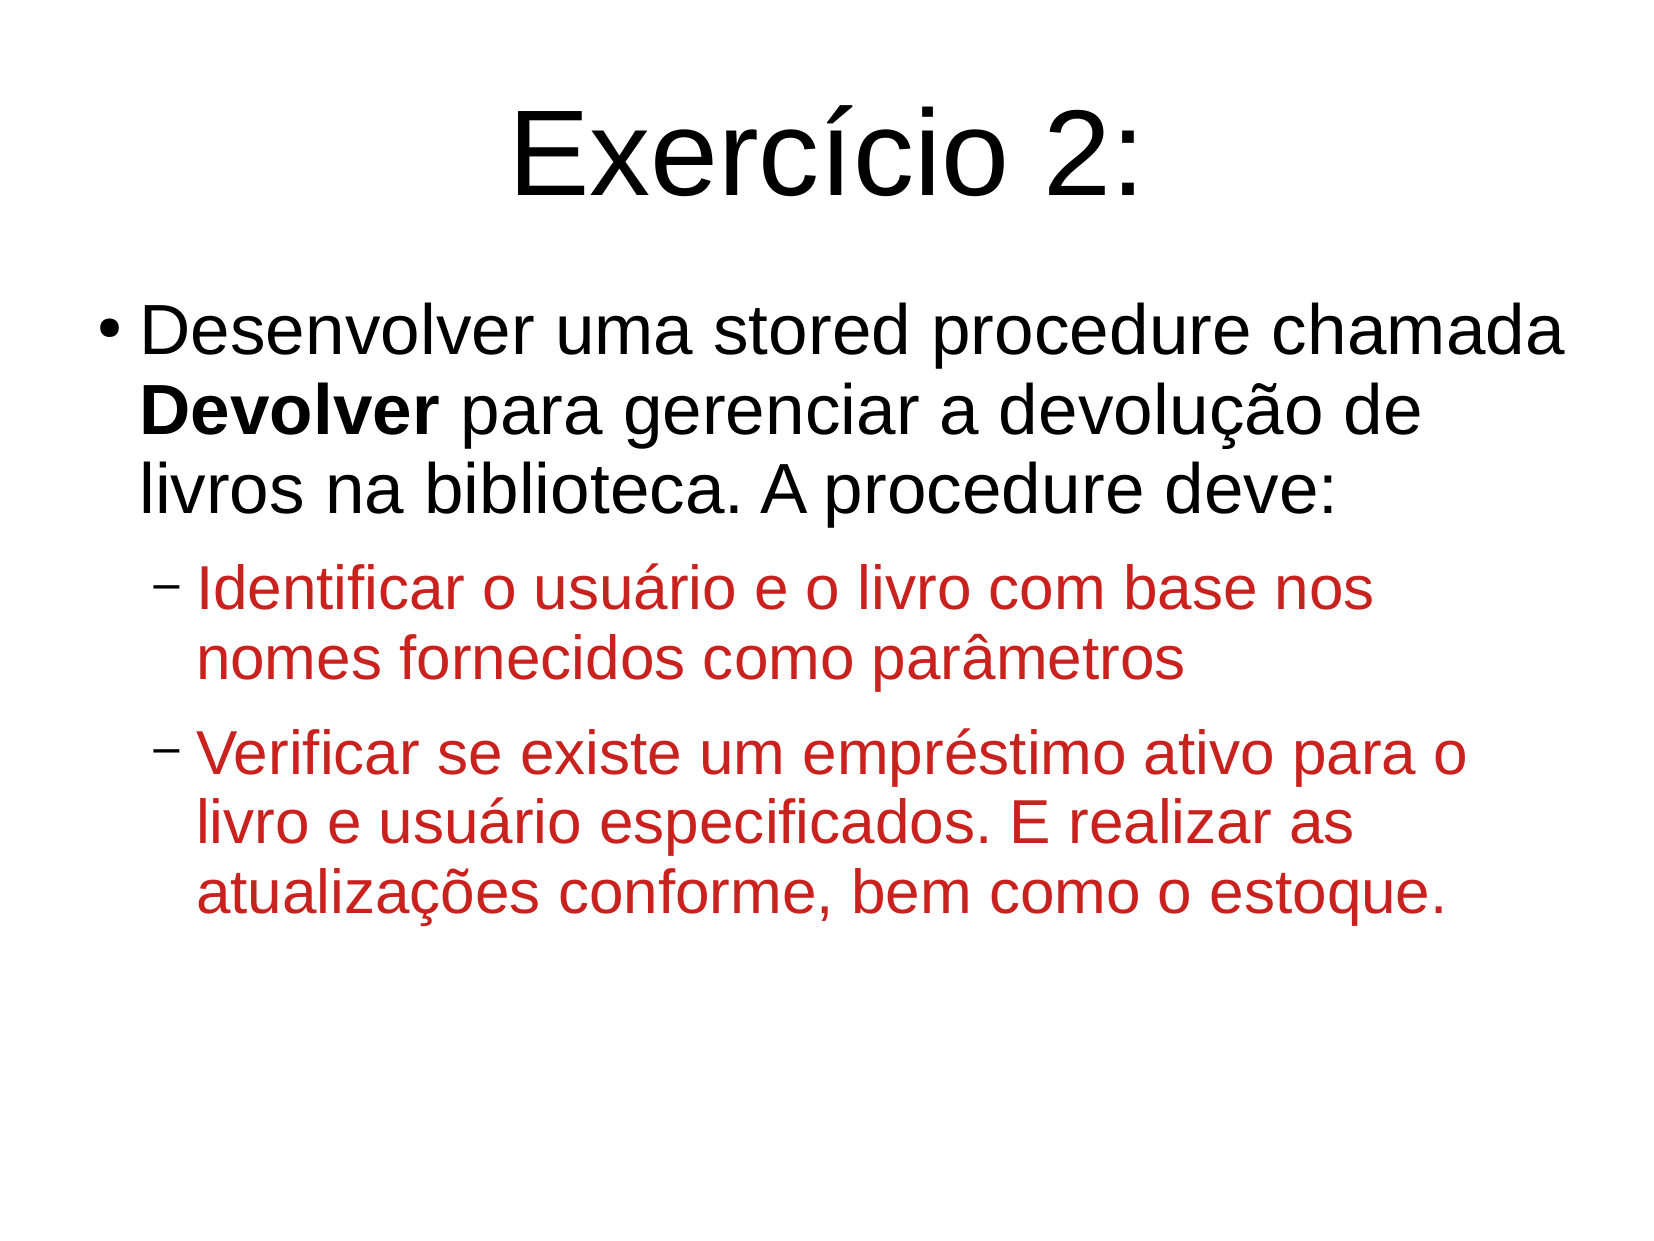

# Exercício 2:
Desenvolver uma stored procedure chamada Devolver para gerenciar a devolução de livros na biblioteca. A procedure deve:
Identificar o usuário e o livro com base nos nomes fornecidos como parâmetros
Verificar se existe um empréstimo ativo para o livro e usuário especificados. E realizar as atualizações conforme, bem como o estoque.